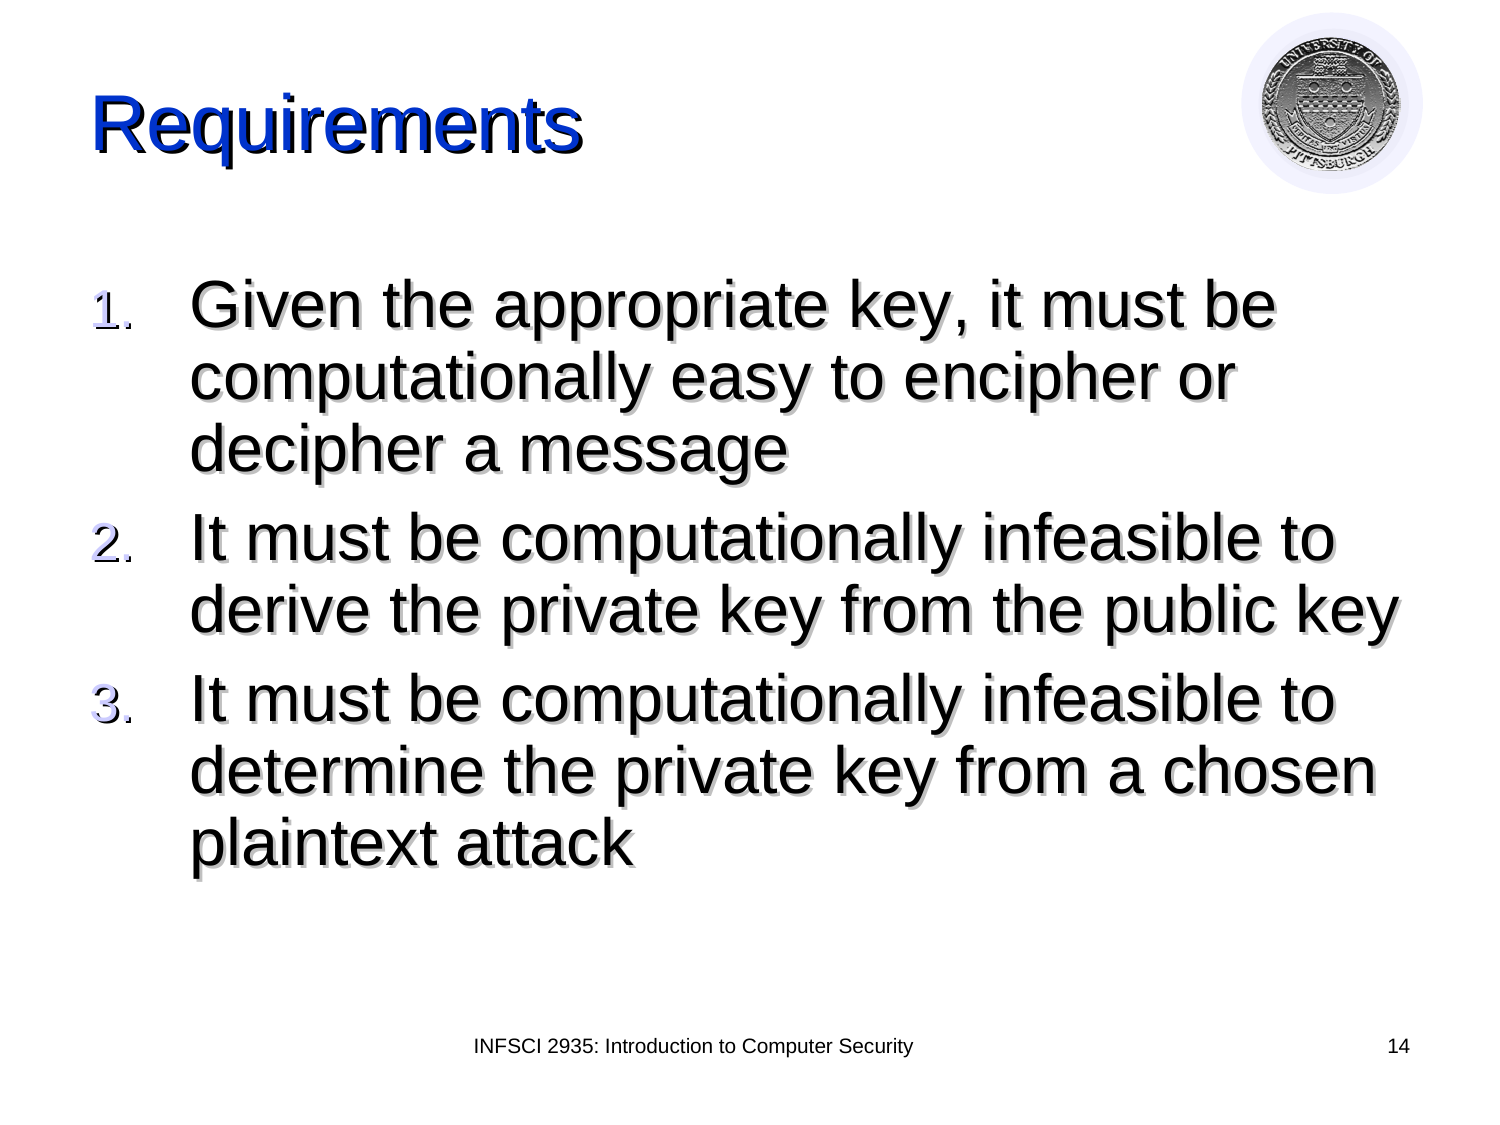

# Requirements
Given the appropriate key, it must be computationally easy to encipher or decipher a message
It must be computationally infeasible to derive the private key from the public key
It must be computationally infeasible to determine the private key from a chosen plaintext attack
14